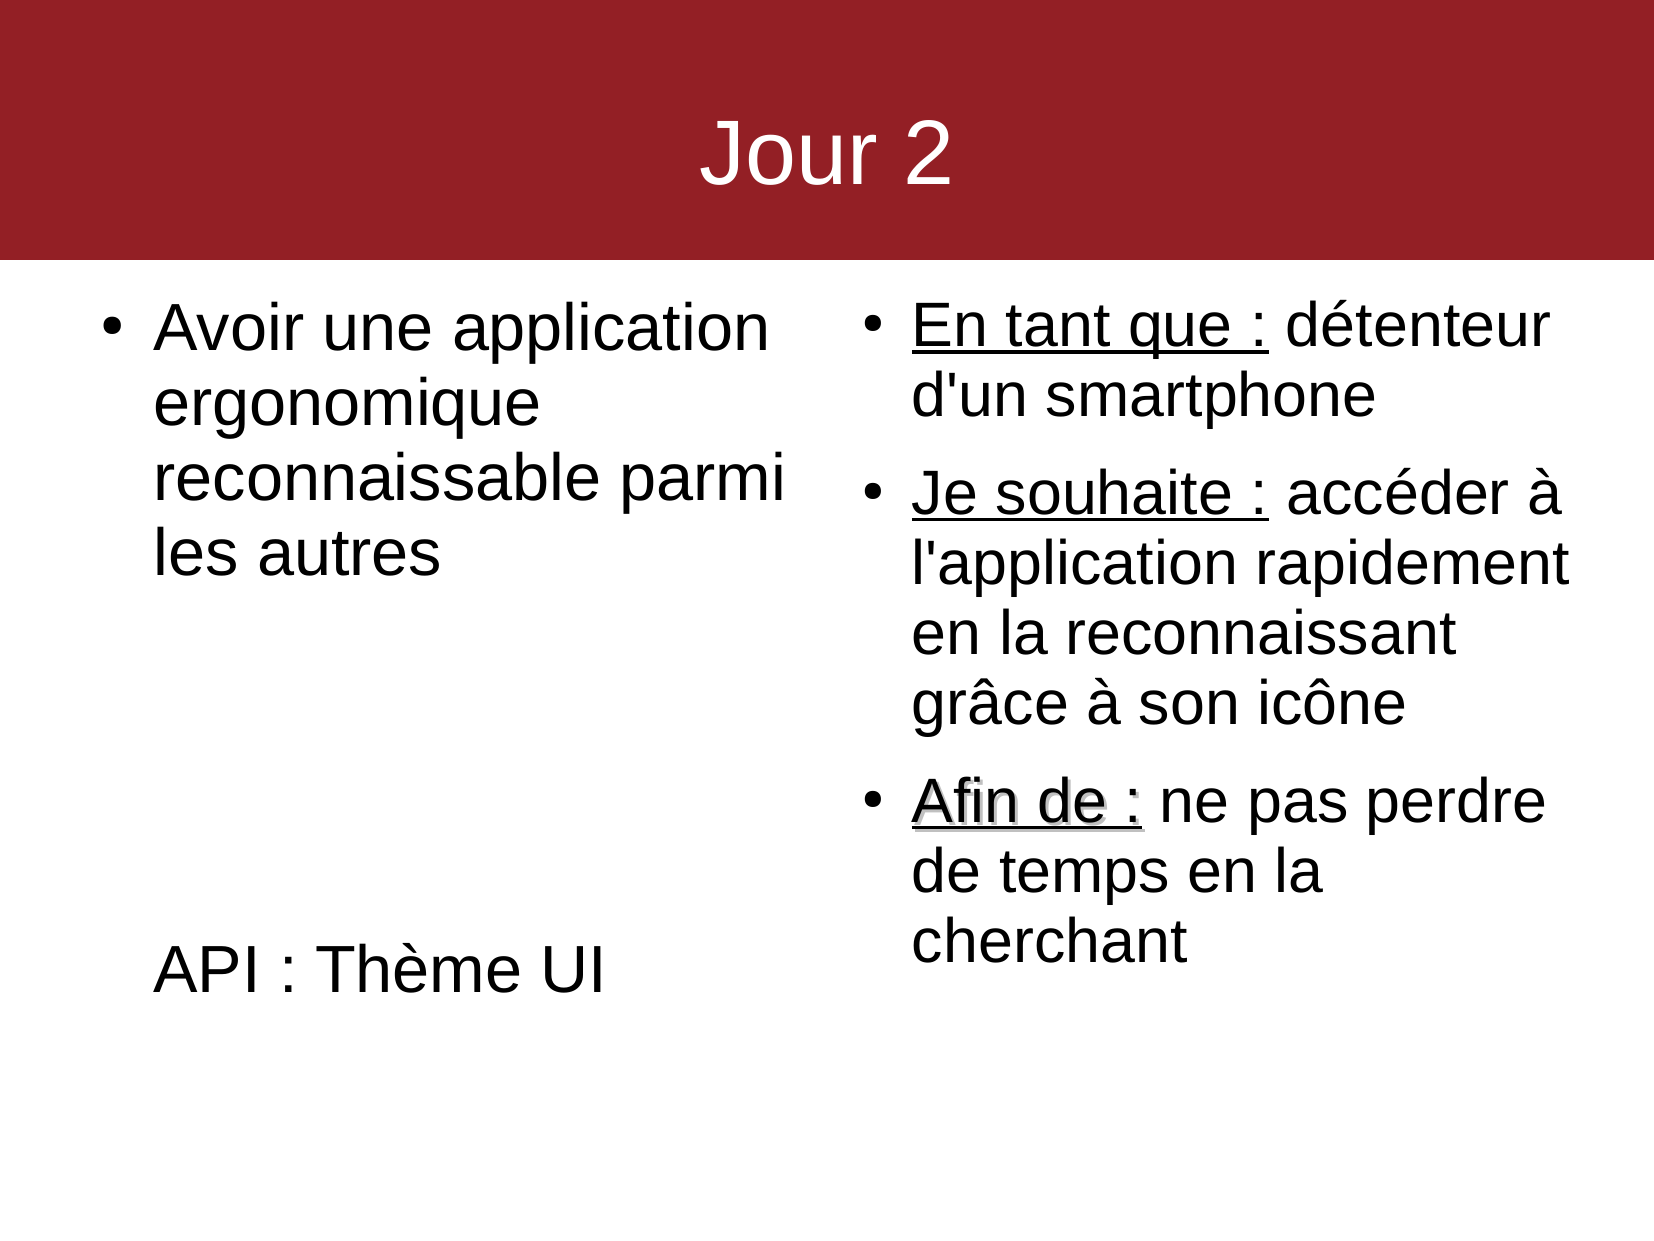

# Jour 2
Avoir une application ergonomique reconnaissable parmi les autres
API : Thème UI
En tant que : détenteur d'un smartphone
Je souhaite : accéder à l'application rapidement en la reconnaissant grâce à son icône
Afin de : ne pas perdre de temps en la cherchant